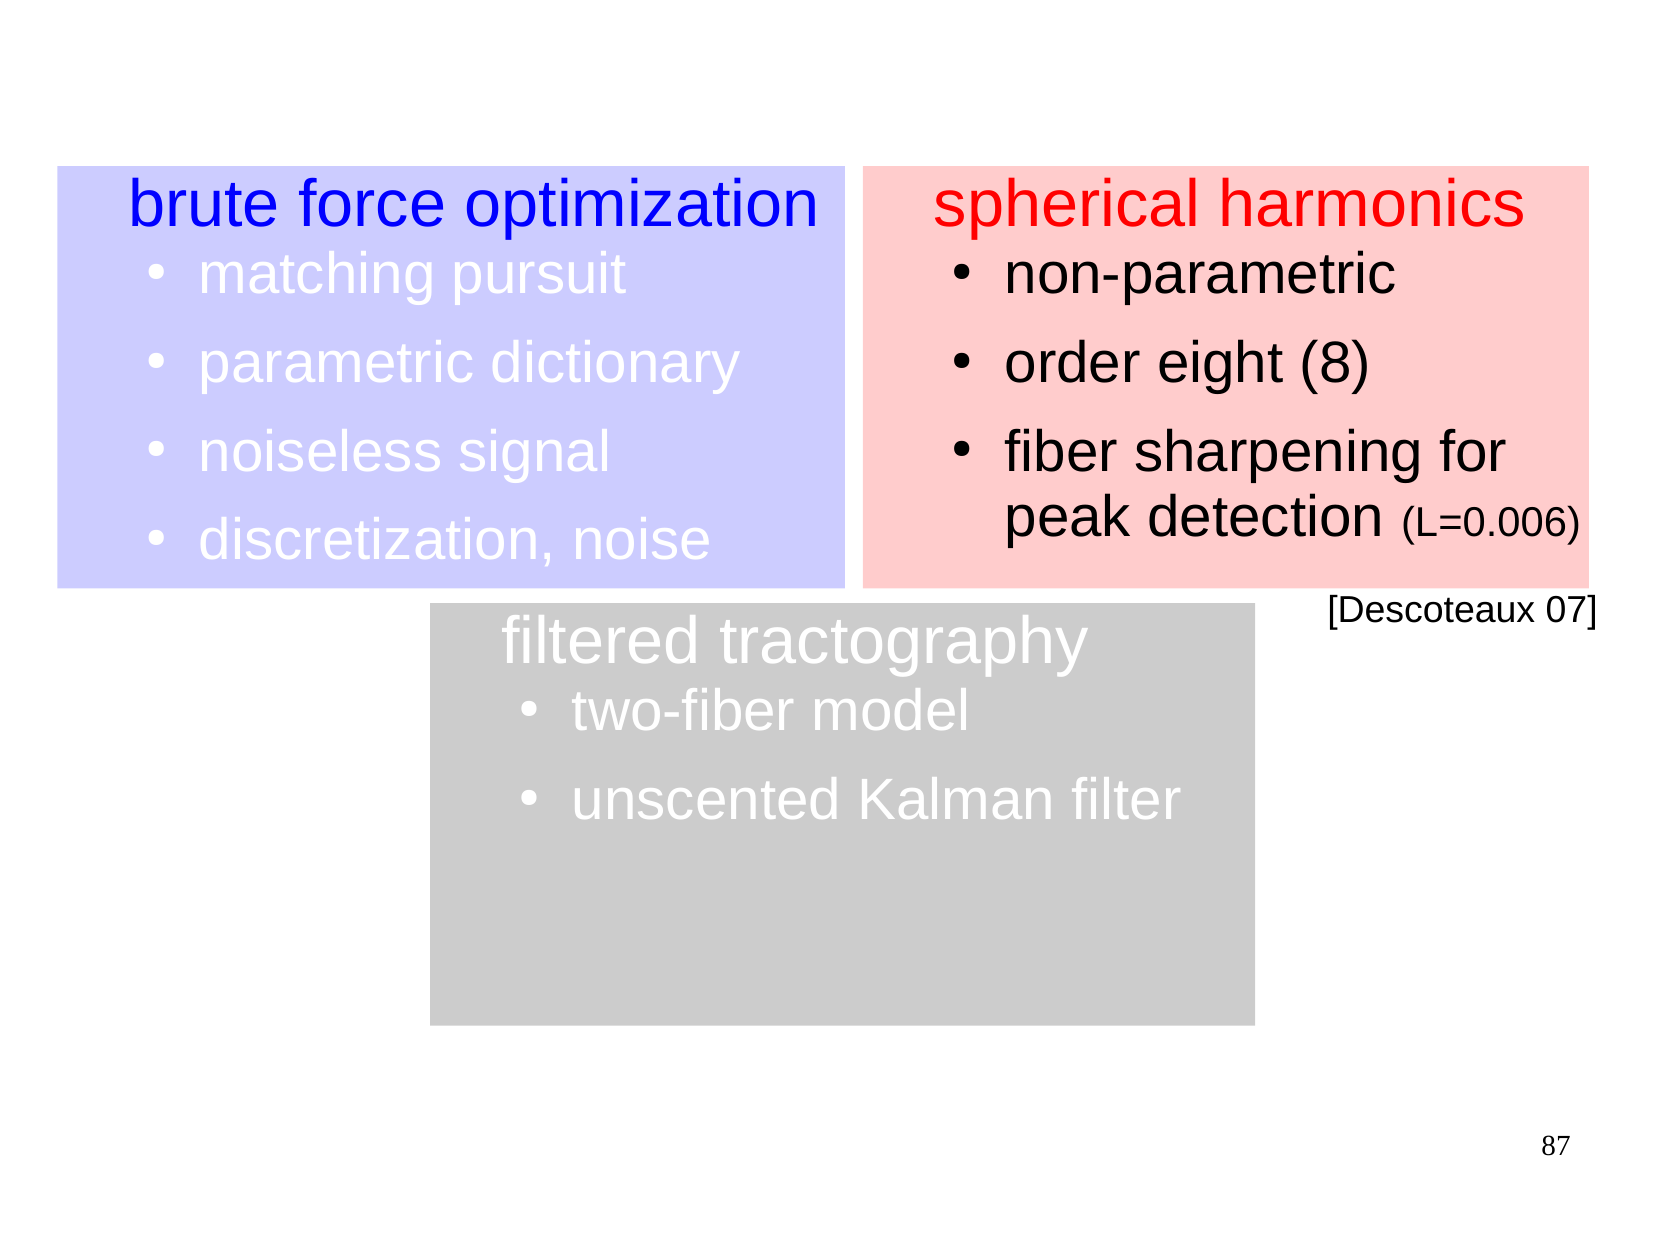

# brute force optimization
matching pursuit
parametric dictionary
noiseless signal
discretization, noise
spherical harmonics
non-parametric
order eight (8)
fiber sharpening for peak detection (L=0.006)
[Descoteaux 07]
filtered tractography
two-fiber model
unscented Kalman filter
87